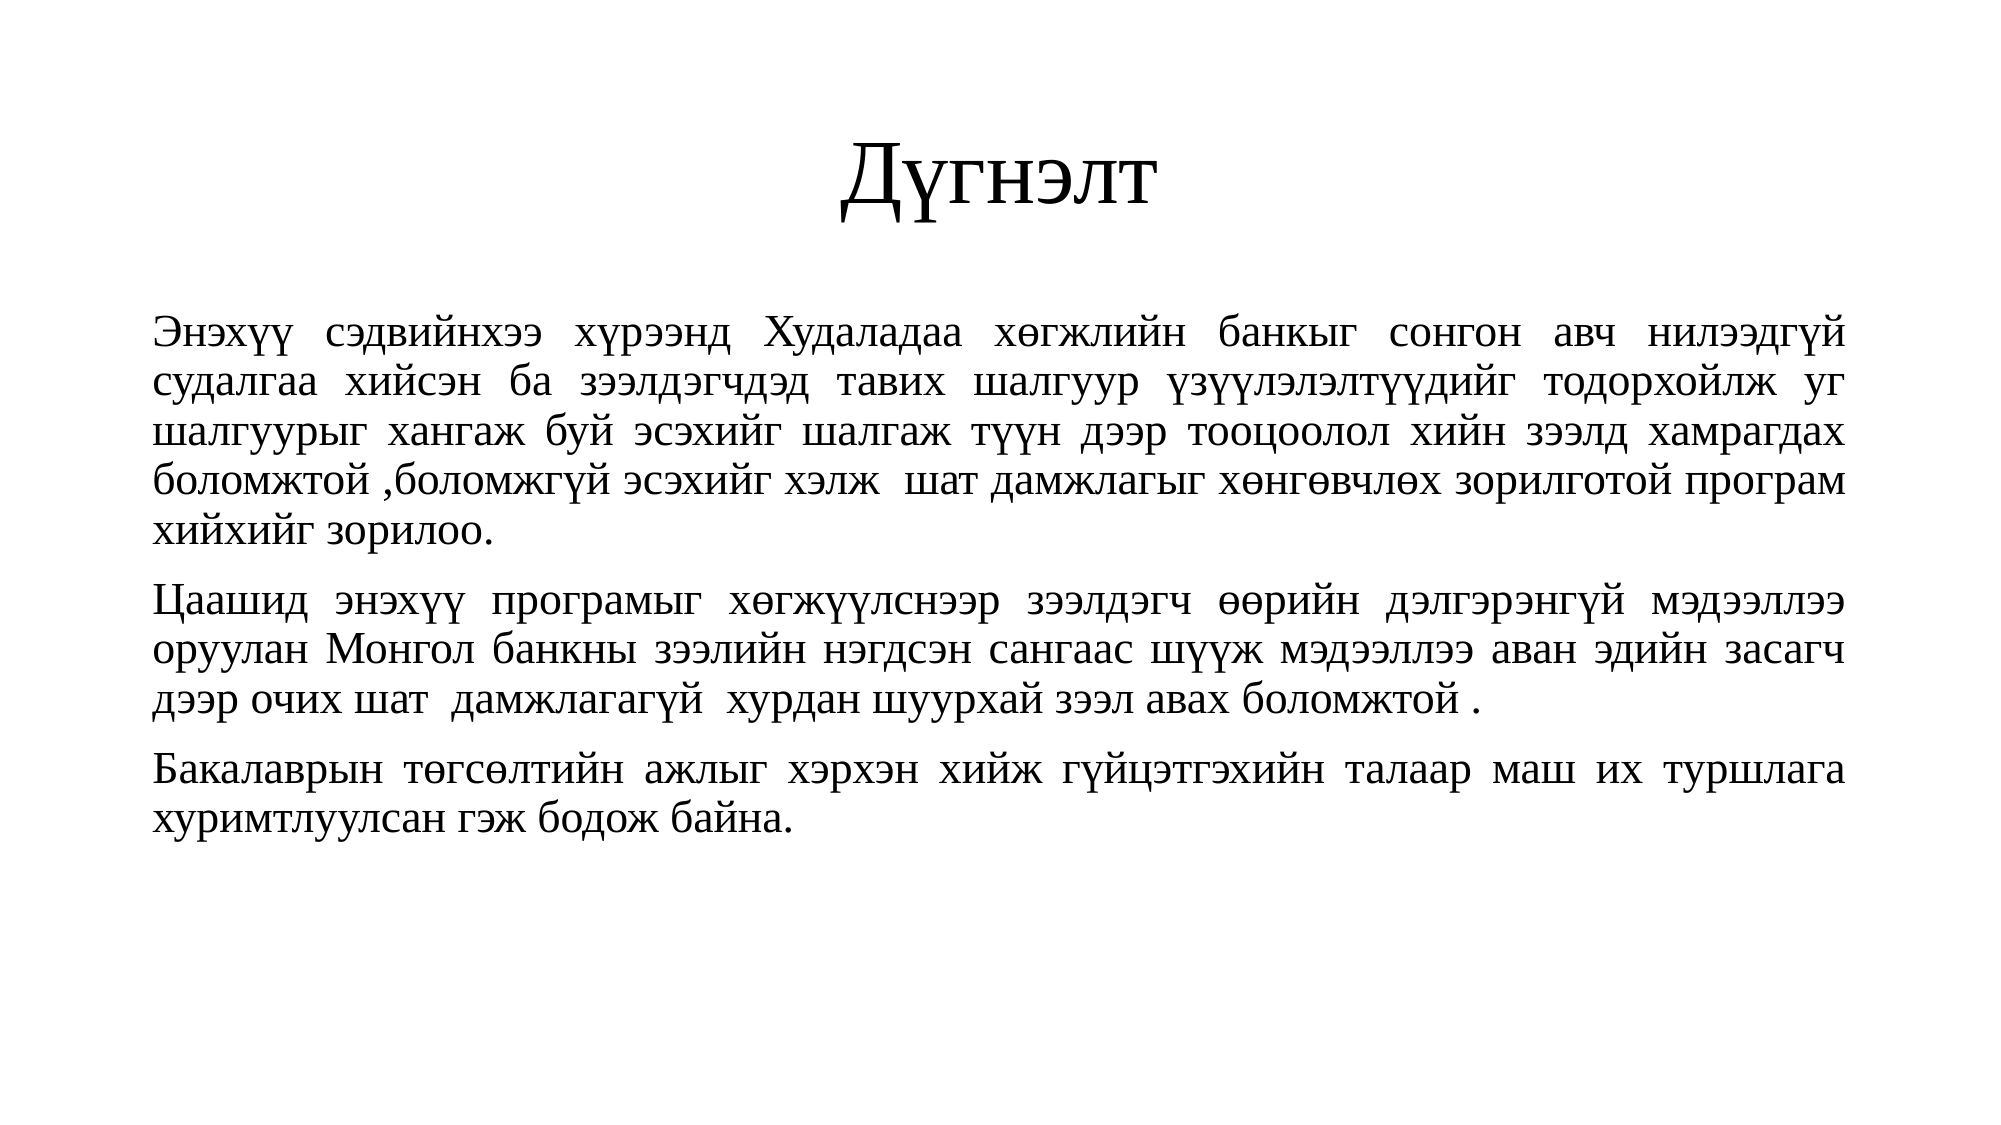

Дүгнэлт
Энэхүү сэдвийнхээ хүрээнд Худаладаа хөгжлийн банкыг сонгон авч нилээдгүй судалгаа хийсэн ба зээлдэгчдэд тавих шалгуур үзүүлэлэлтүүдийг тодорхойлж уг шалгуурыг хангаж буй эсэхийг шалгаж түүн дээр тооцоолол хийн зээлд хамрагдах боломжтой ,боломжгүй эсэхийг хэлж шат дамжлагыг хөнгөвчлөх зорилготой програм хийхийг зорилоо.
Цаашид энэхүү програмыг хөгжүүлснээр зээлдэгч өөрийн дэлгэрэнгүй мэдээллээ оруулан Монгол банкны зээлийн нэгдсэн сангаас шүүж мэдээллээ аван эдийн засагч дээр очих шат дамжлагагүй хурдан шуурхай зээл авах боломжтой .
Бакалаврын төгсөлтийн ажлыг хэрхэн хийж гүйцэтгэхийн талаар маш их туршлага хуримтлуулсан гэж бодож байна.